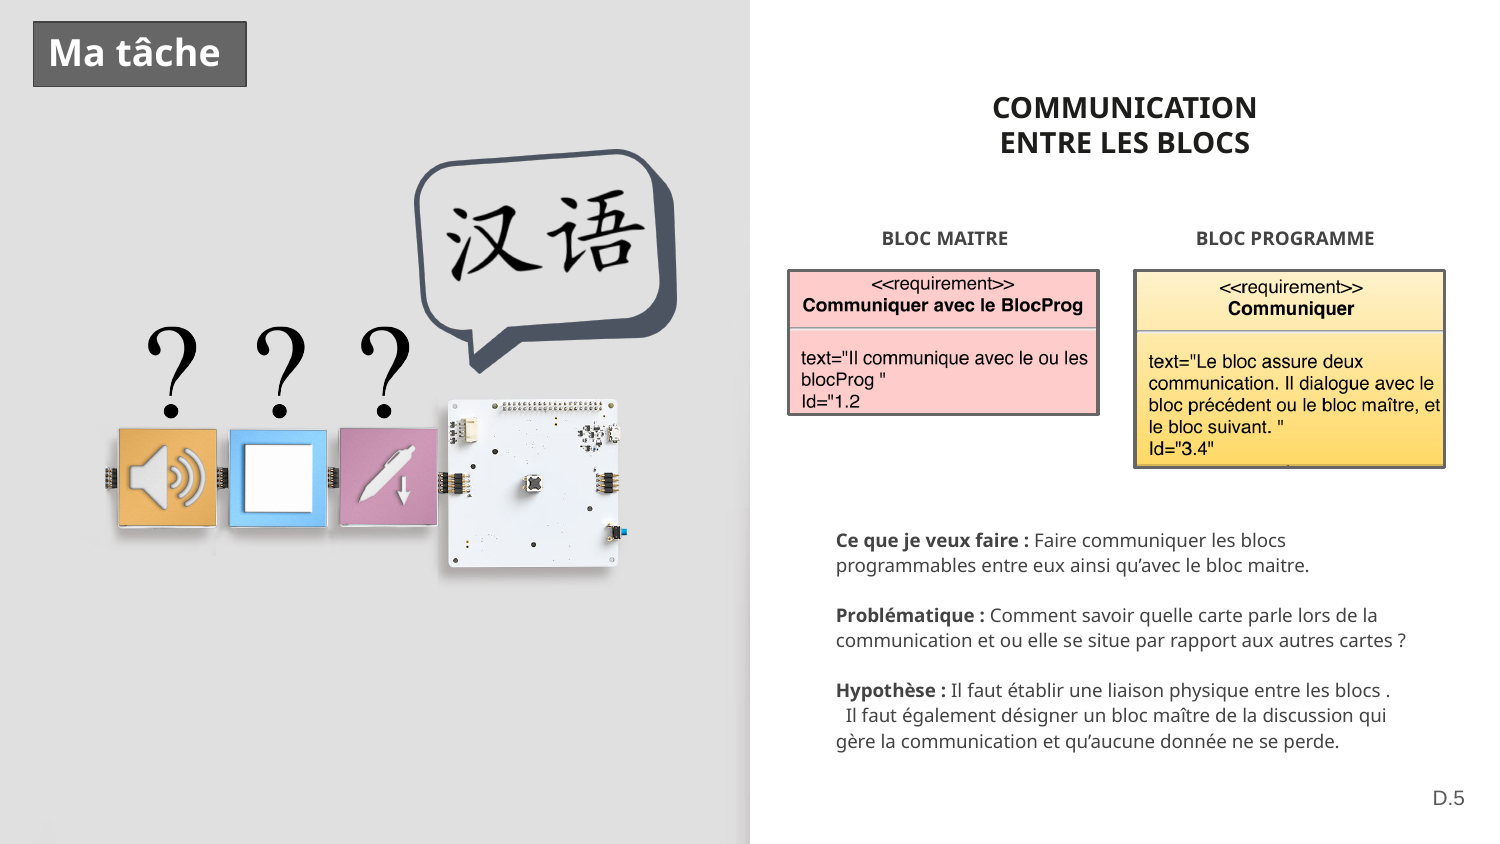

Ma tâche
# COMMUNICATION ENTRE LES BLOCS
BLOC MAITRE
BLOC PROGRAMME
Ce que je veux faire : Faire communiquer les blocs programmables entre eux ainsi qu’avec le bloc maitre.
Problématique : Comment savoir quelle carte parle lors de la communication et ou elle se situe par rapport aux autres cartes ?
Hypothèse : Il faut établir une liaison physique entre les blocs . Il faut également désigner un bloc maître de la discussion qui gère la communication et qu’aucune donnée ne se perde.
D.5